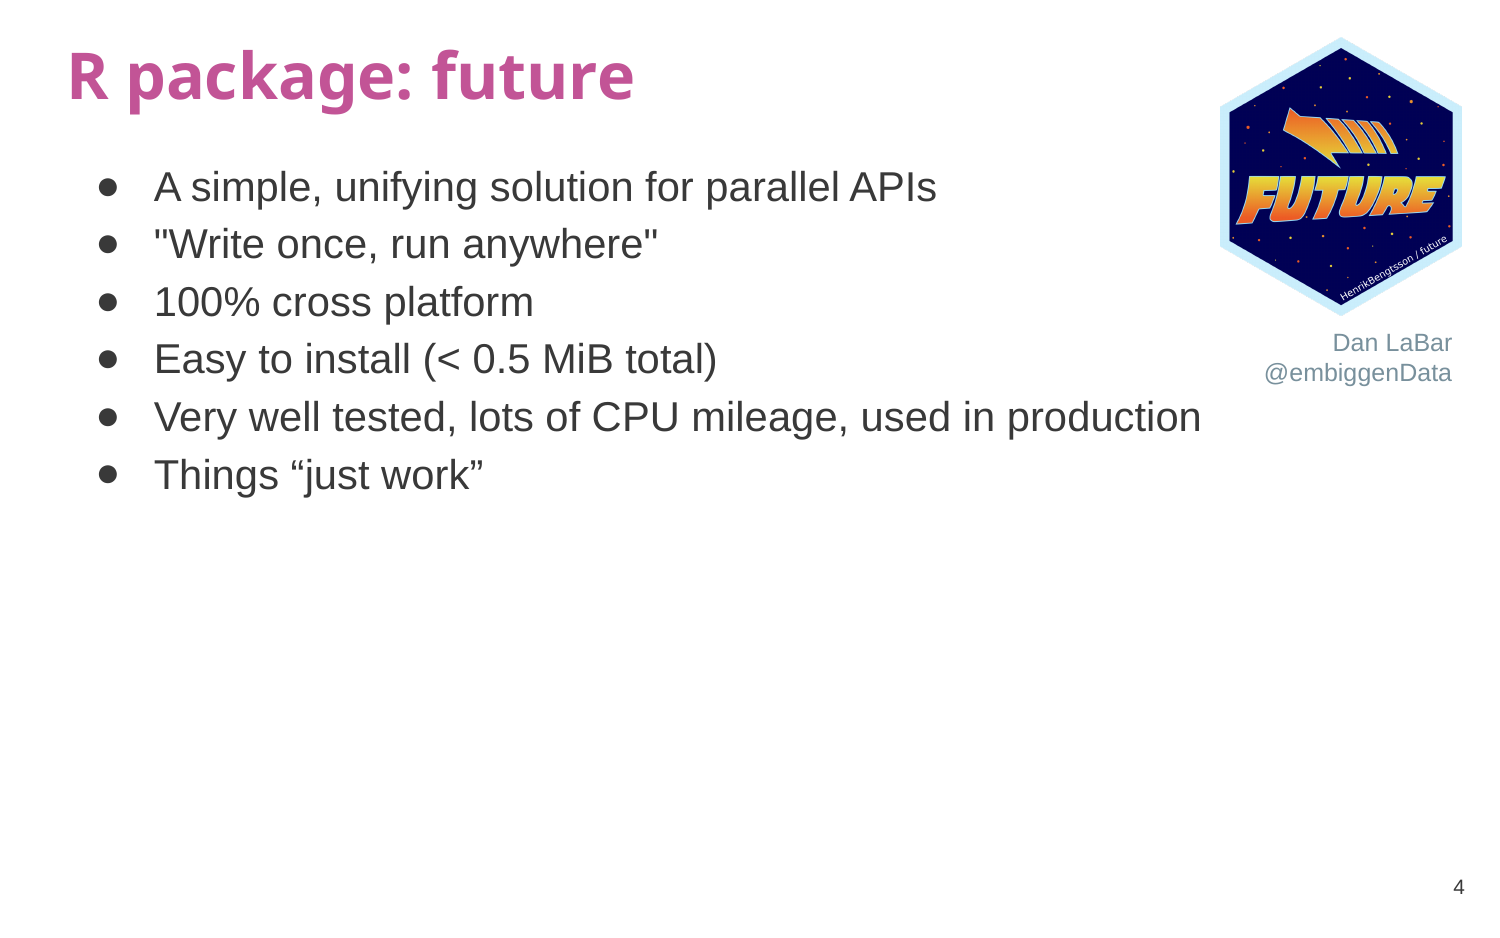

# R package: future
A simple, unifying solution for parallel APIs
"Write once, run anywhere"
100% cross platform
Easy to install (< 0.5 MiB total)
Very well tested, lots of CPU mileage, used in production
Things “just work”
Dan LaBar
@embiggenData